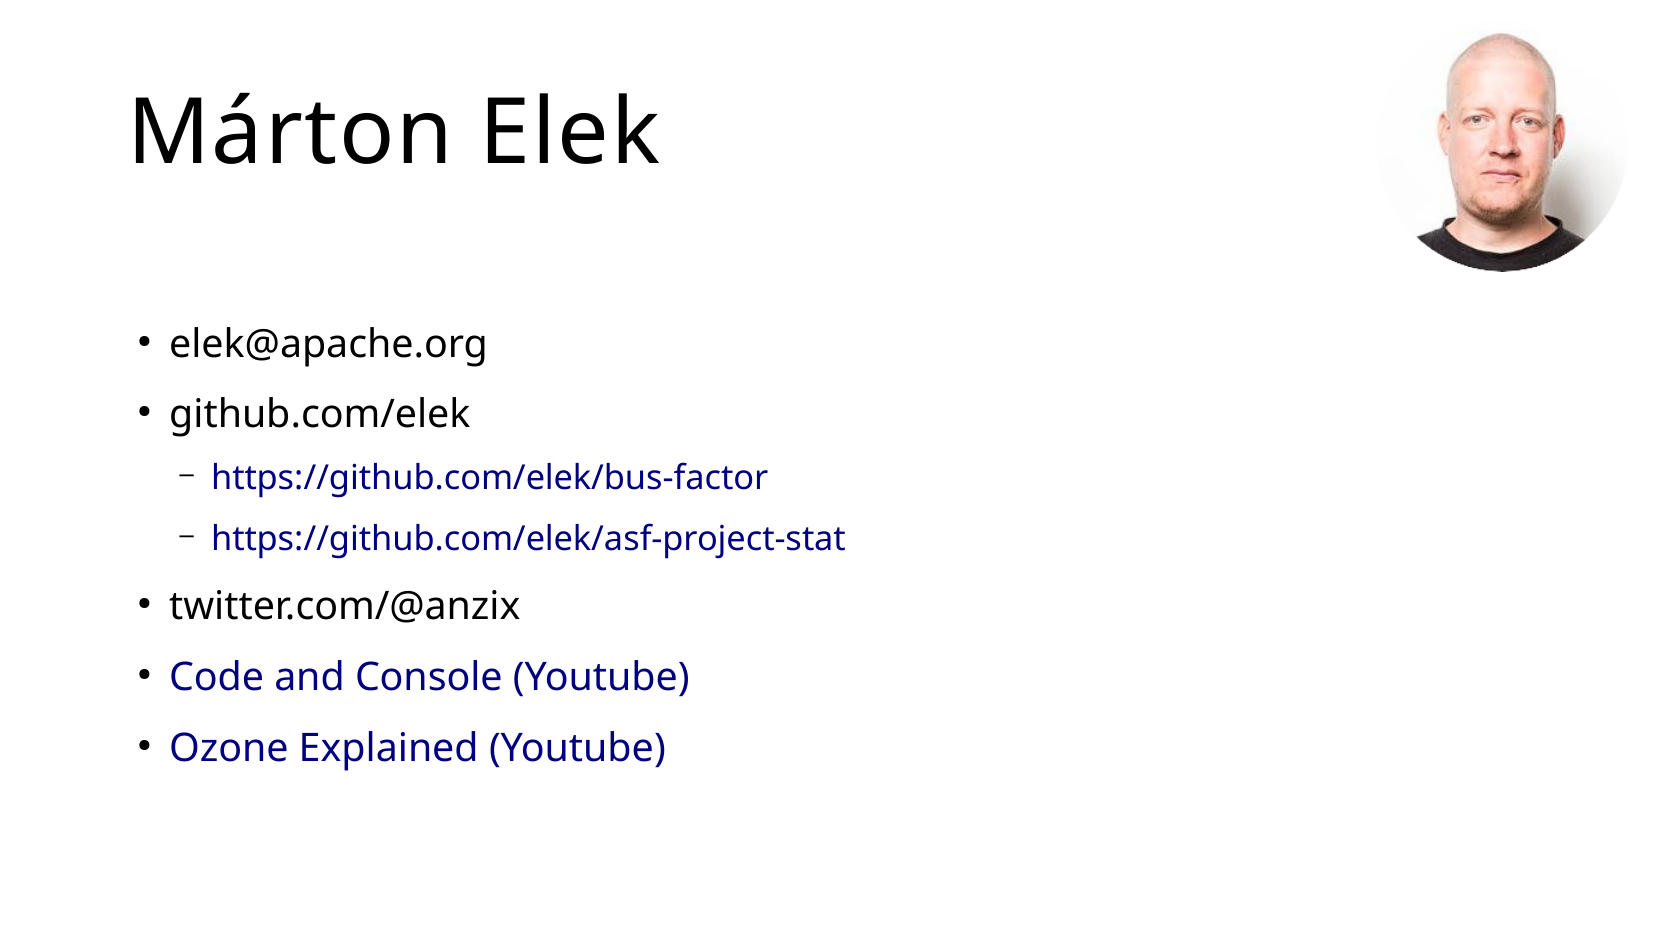

# Márton Elek
elek@apache.org
github.com/elek
https://github.com/elek/bus-factor
https://github.com/elek/asf-project-stat
twitter.com/@anzix
Code and Console (Youtube)
Ozone Explained (Youtube)